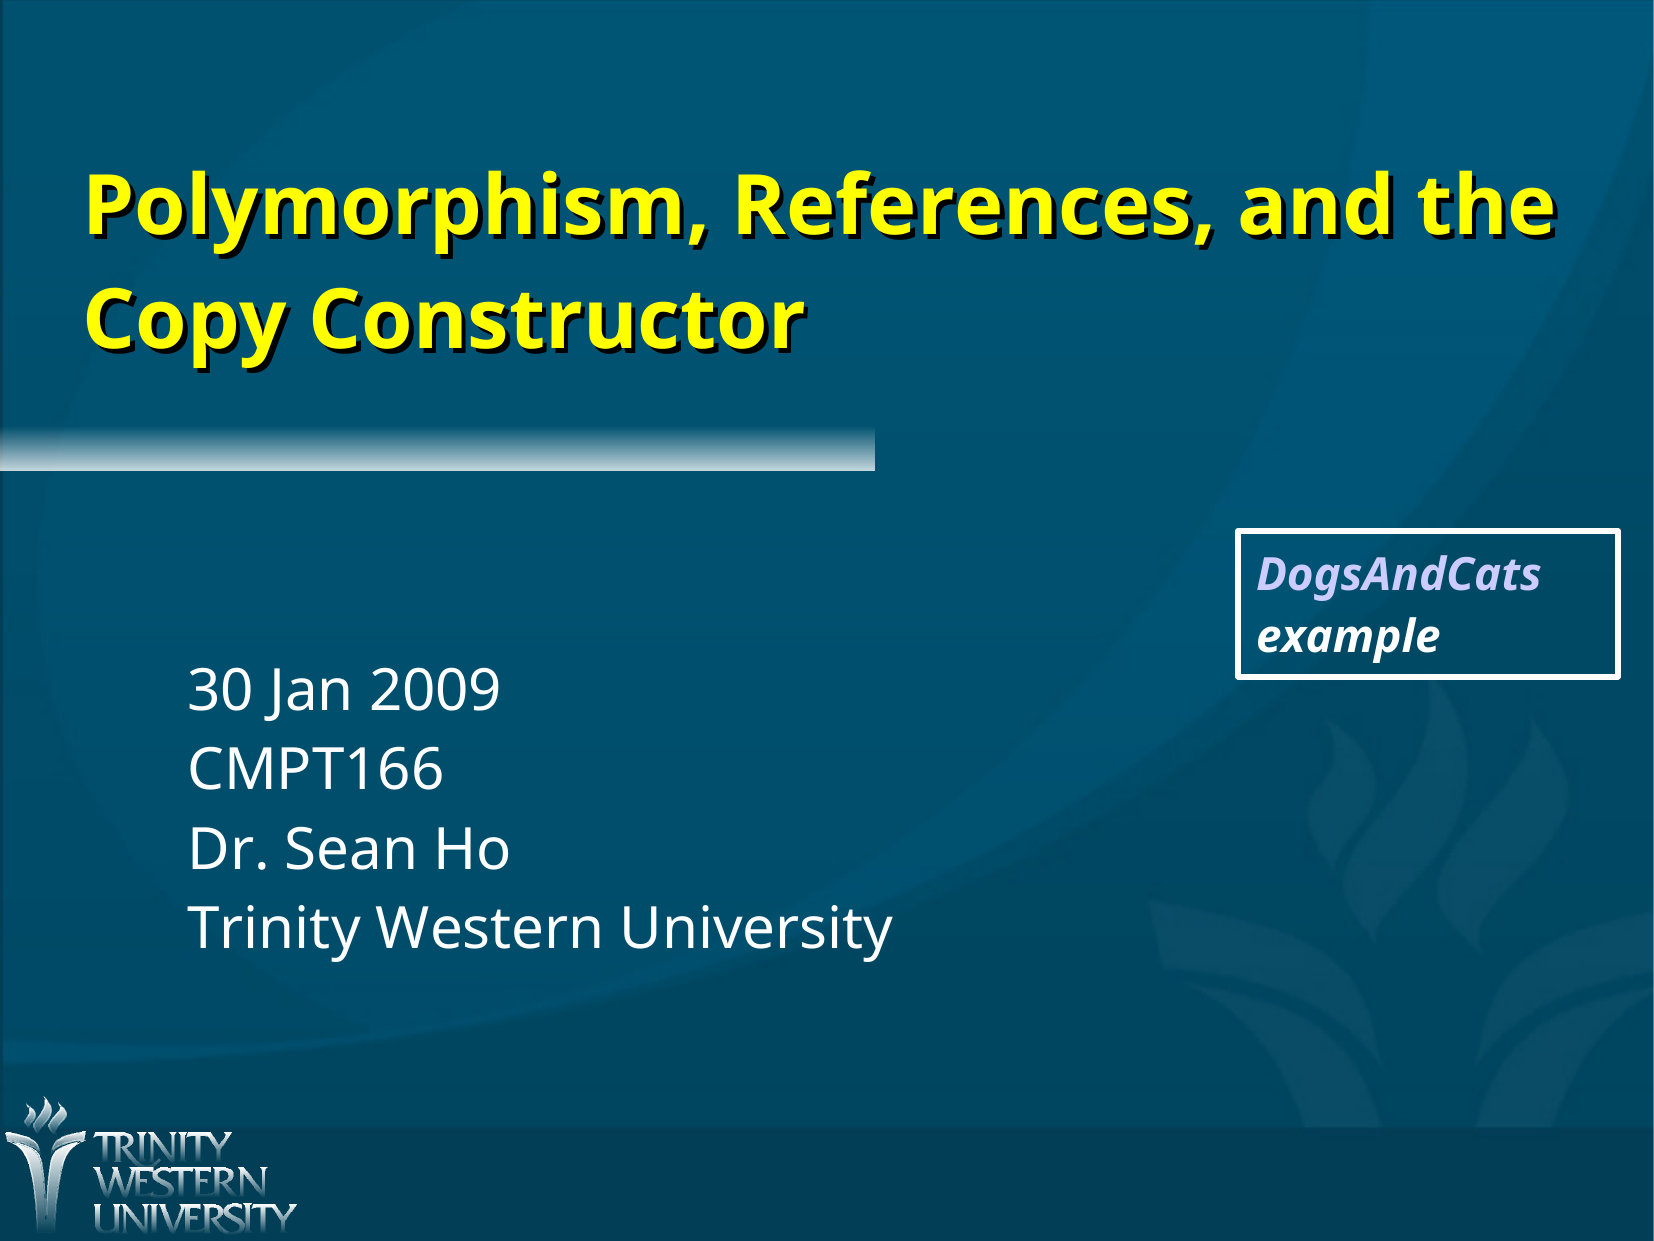

# Polymorphism, References, and the Copy Constructor
30 Jan 2009
CMPT166
Dr. Sean Ho
Trinity Western University
DogsAndCats
example